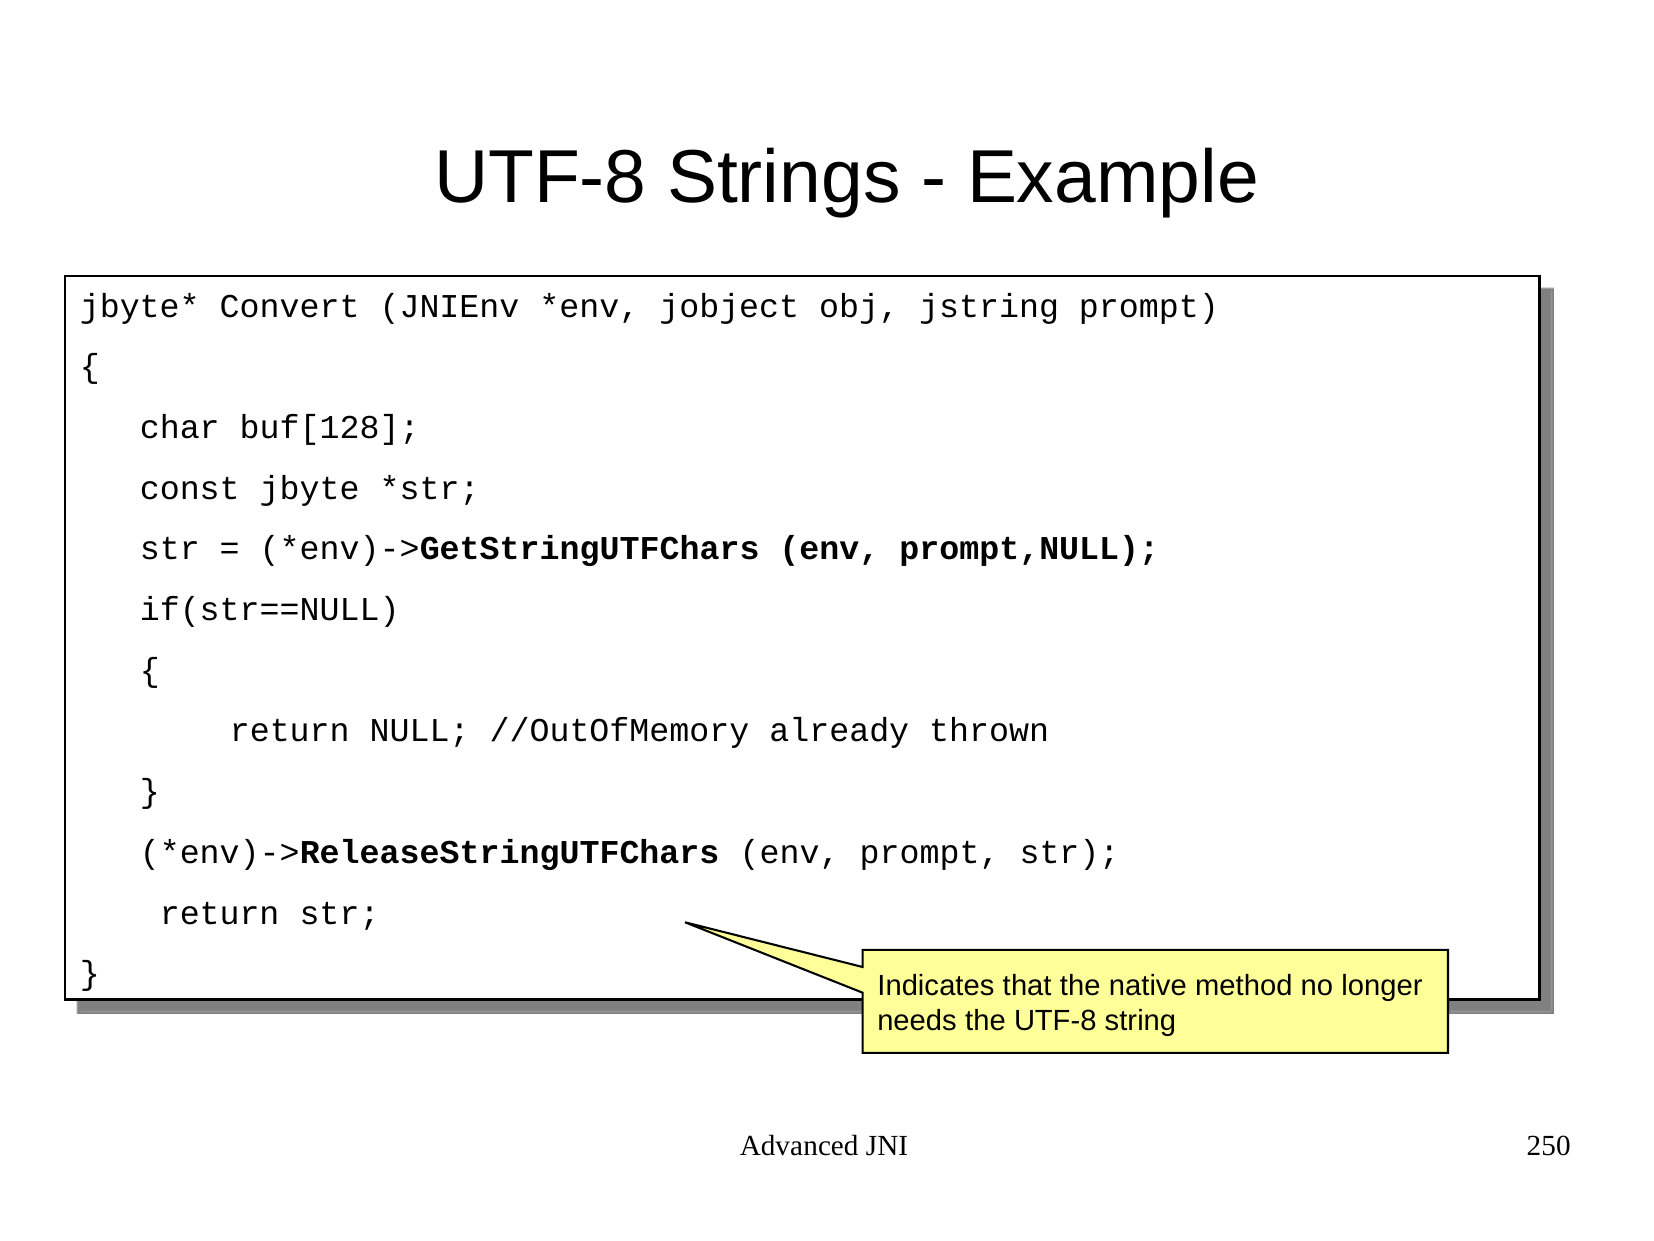

# UTF-8 Strings - Example
jbyte* Convert (JNIEnv *env, jobject obj, jstring prompt)
{
 char buf[128];
 const jbyte *str;
 str = (*env)->GetStringUTFChars (env, prompt,NULL);
 if(str==NULL)
 {
	return NULL; //OutOfMemory already thrown
 }
 (*env)->ReleaseStringUTFChars (env, prompt, str);
 return str;
}
Indicates that the native method no longer needs the UTF-8 string
Advanced JNI
250